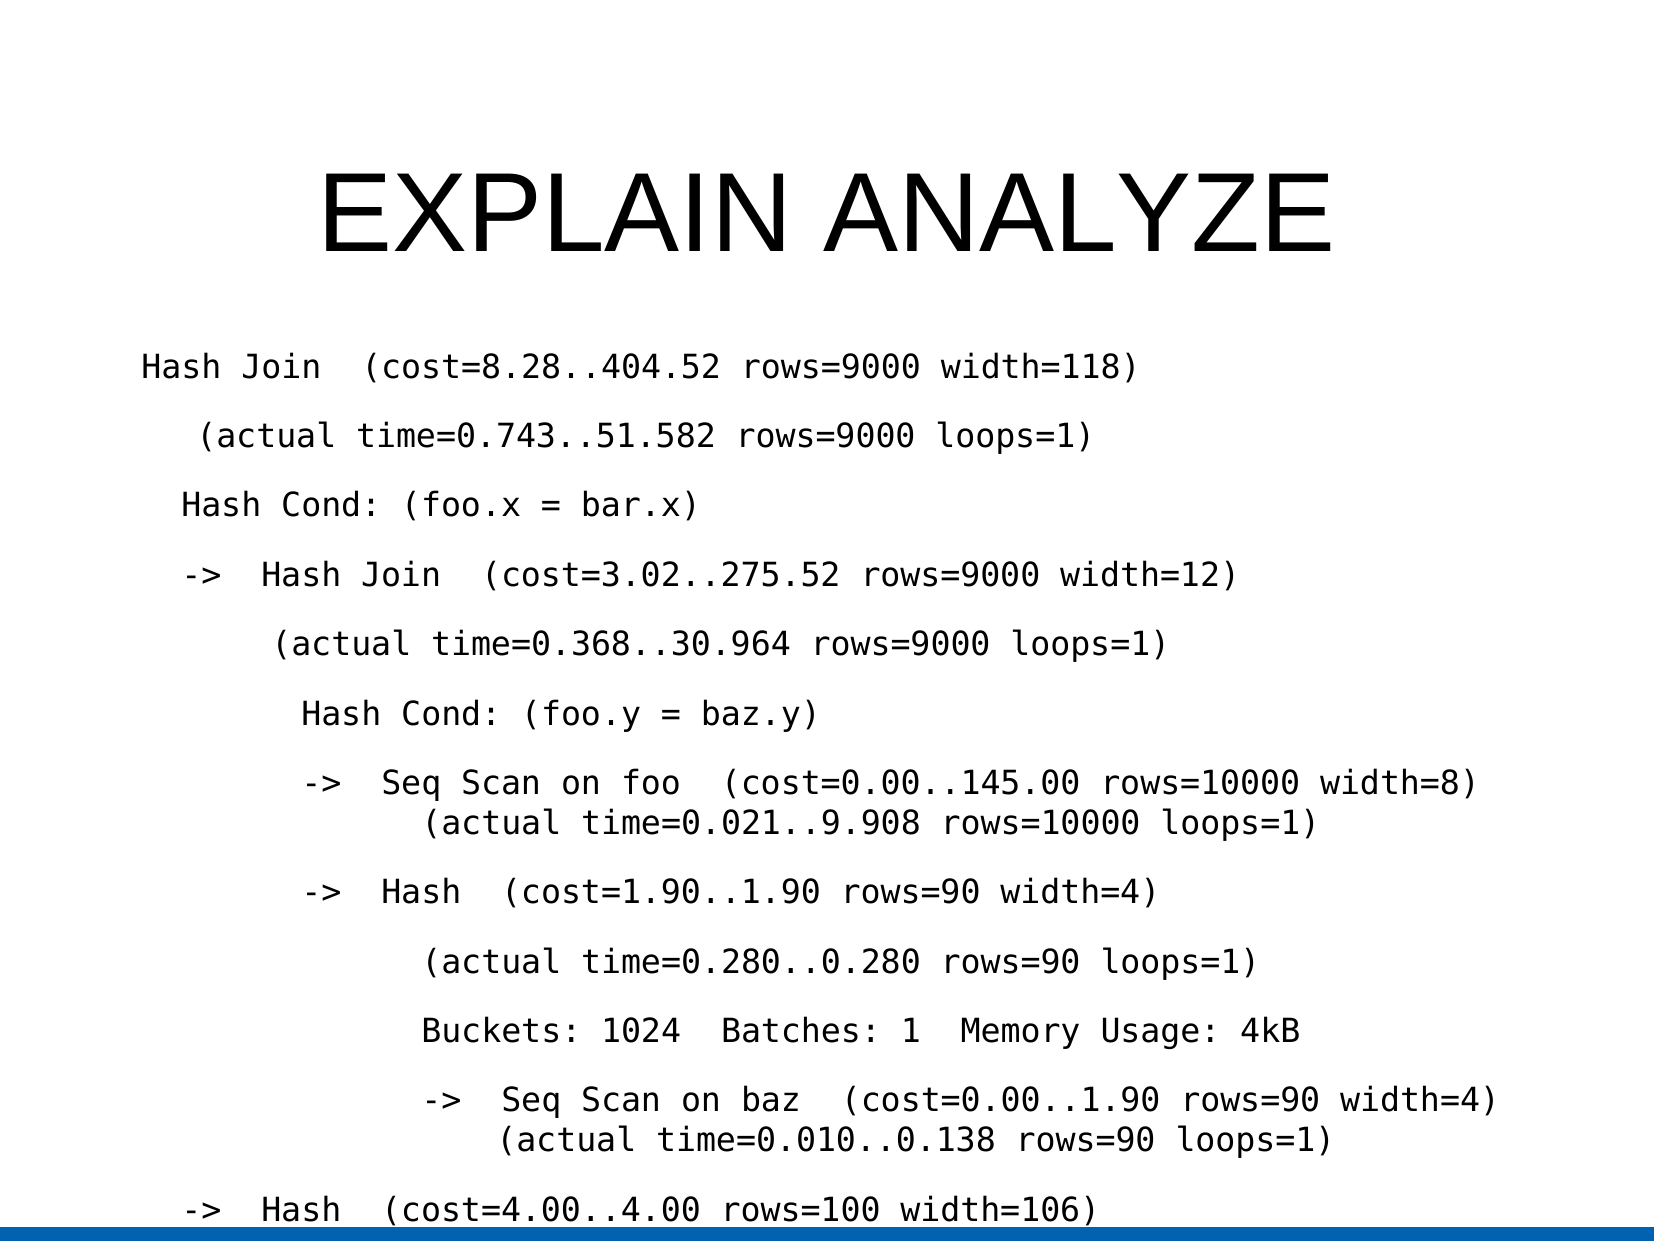

# EXPLAIN ANALYZE
 Hash Join (cost=8.28..404.52 rows=9000 width=118)
	(actual time=0.743..51.582 rows=9000 loops=1)
 Hash Cond: (foo.x = bar.x)
 -> Hash Join (cost=3.02..275.52 rows=9000 width=12)
		(actual time=0.368..30.964 rows=9000 loops=1)
 Hash Cond: (foo.y = baz.y)
 -> Seq Scan on foo (cost=0.00..145.00 rows=10000 width=8) 				(actual time=0.021..9.908 rows=10000 loops=1)
 -> Hash (cost=1.90..1.90 rows=90 width=4)
				(actual time=0.280..0.280 rows=90 loops=1)
 Buckets: 1024 Batches: 1 Memory Usage: 4kB
 -> Seq Scan on baz (cost=0.00..1.90 rows=90 width=4) 					(actual time=0.010..0.138 rows=90 loops=1)
 -> Hash (cost=4.00..4.00 rows=100 width=106)
			(actual time=0.354..0.354 rows=100 loops=1)
 Buckets: 1024 Batches: 1 Memory Usage: 14kB
 -> Seq Scan on bar (cost=0.00..4.00 rows=100 width=106) 				(actual time=0.007..0.167 rows=100 loops=1)
 Total runtime: 59.376 ms